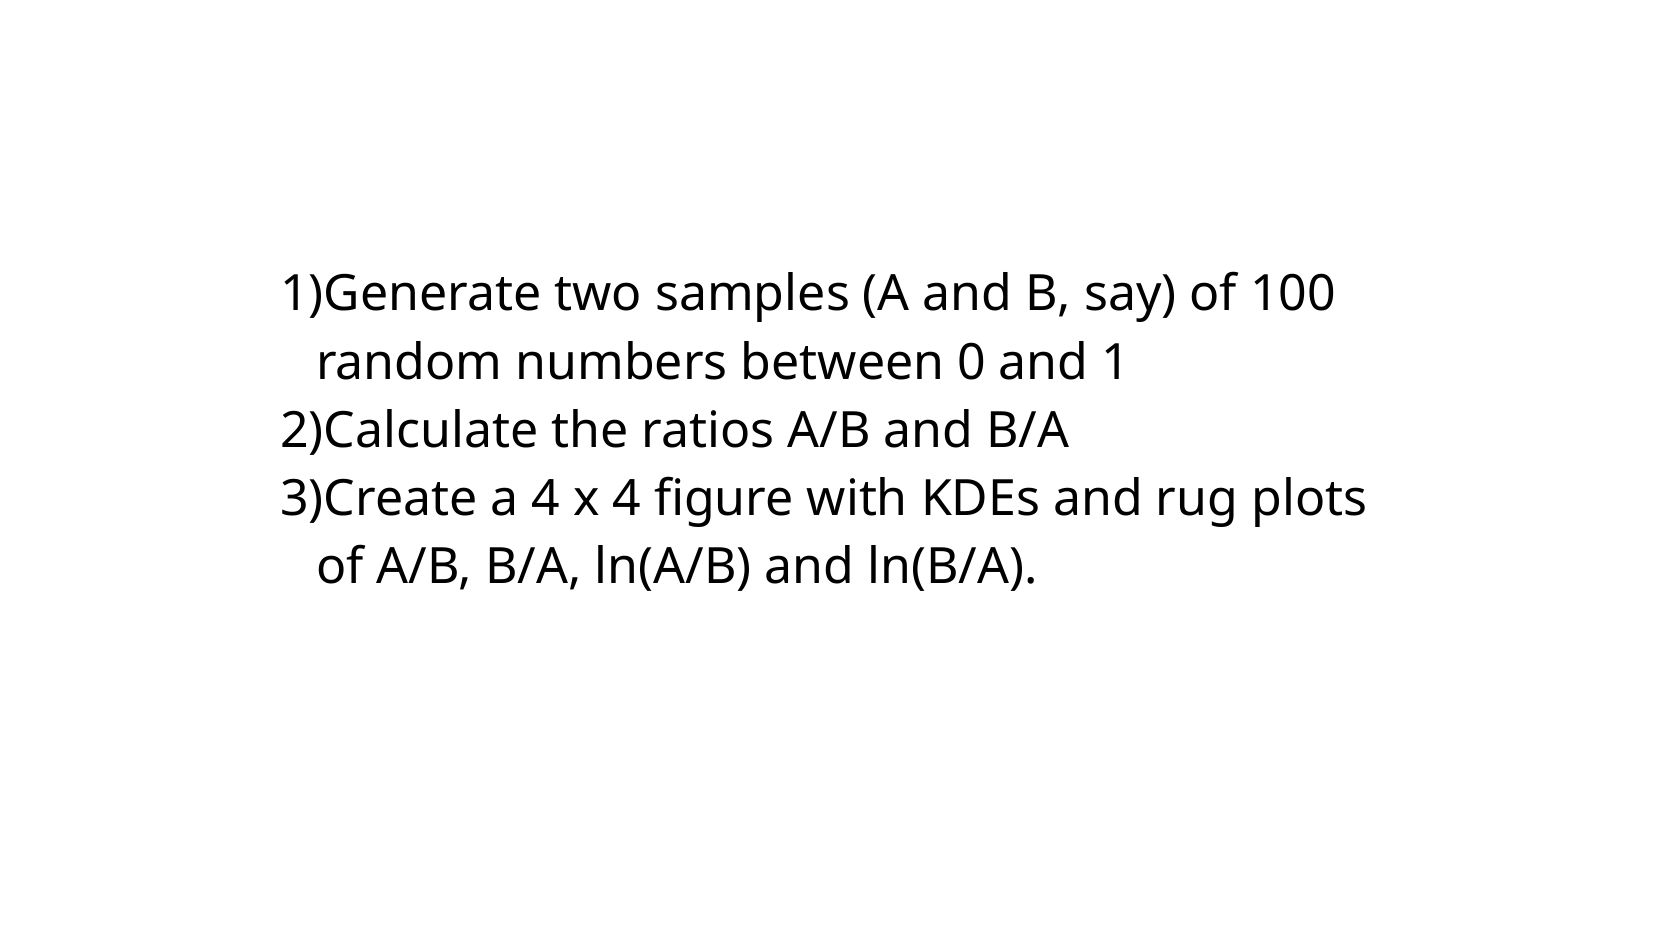

Generate two samples (A and B, say) of 100 random numbers between 0 and 1
Calculate the ratios A/B and B/A
Create a 4 x 4 figure with KDEs and rug plots of A/B, B/A, ln(A/B) and ln(B/A).